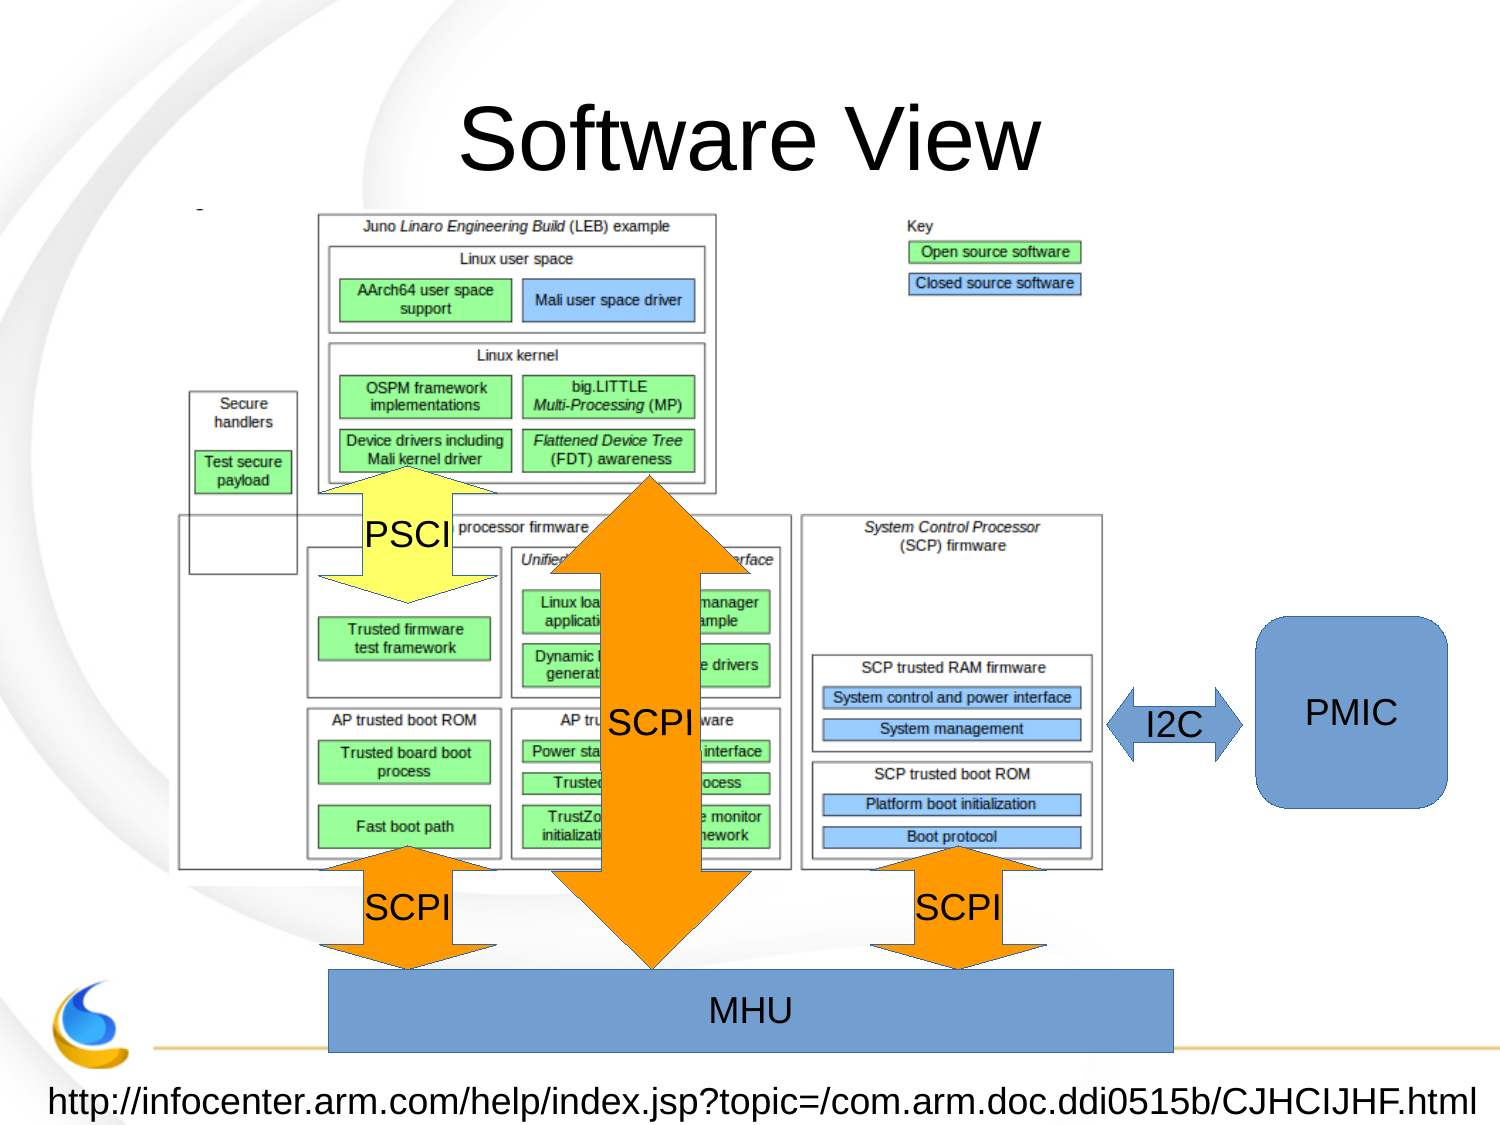

# Software View
PSCI
SCPI
PMIC
I2C
SCPI
SCPI
MHU
http://infocenter.arm.com/help/index.jsp?topic=/com.arm.doc.ddi0515b/CJHCIJHF.html